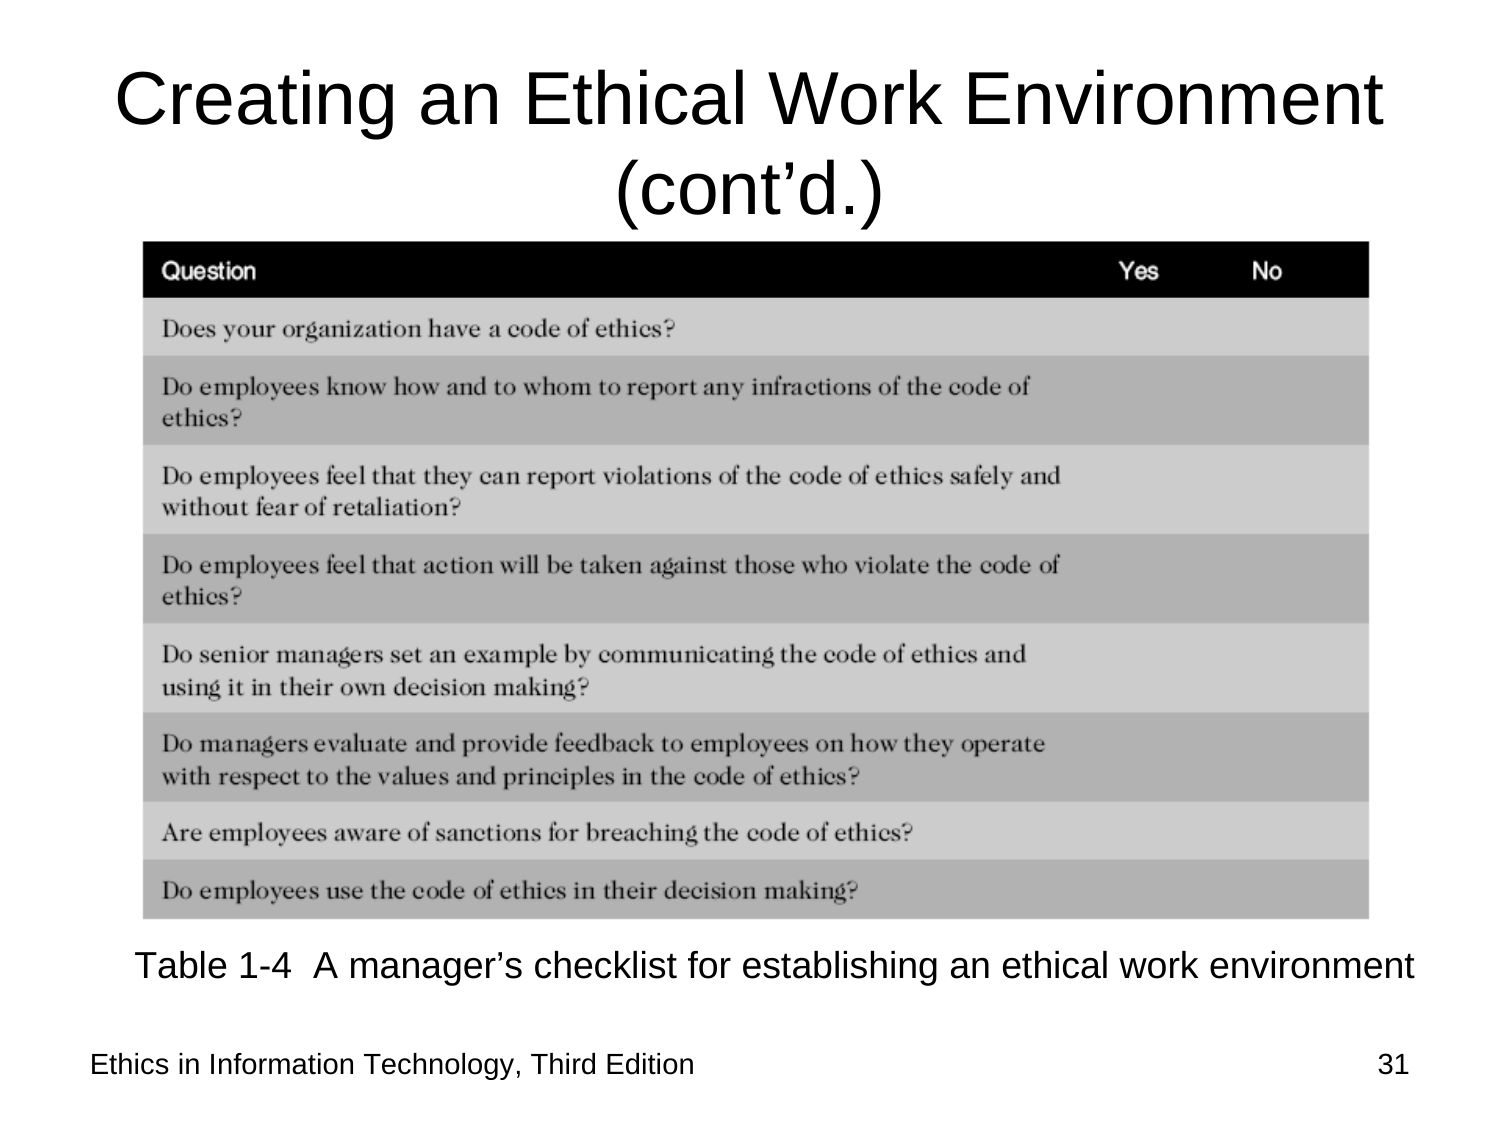

# Creating an Ethical Work Environment (cont’d.)
Table 1-4 A manager’s checklist for establishing an ethical work environment
Ethics in Information Technology, Third Edition